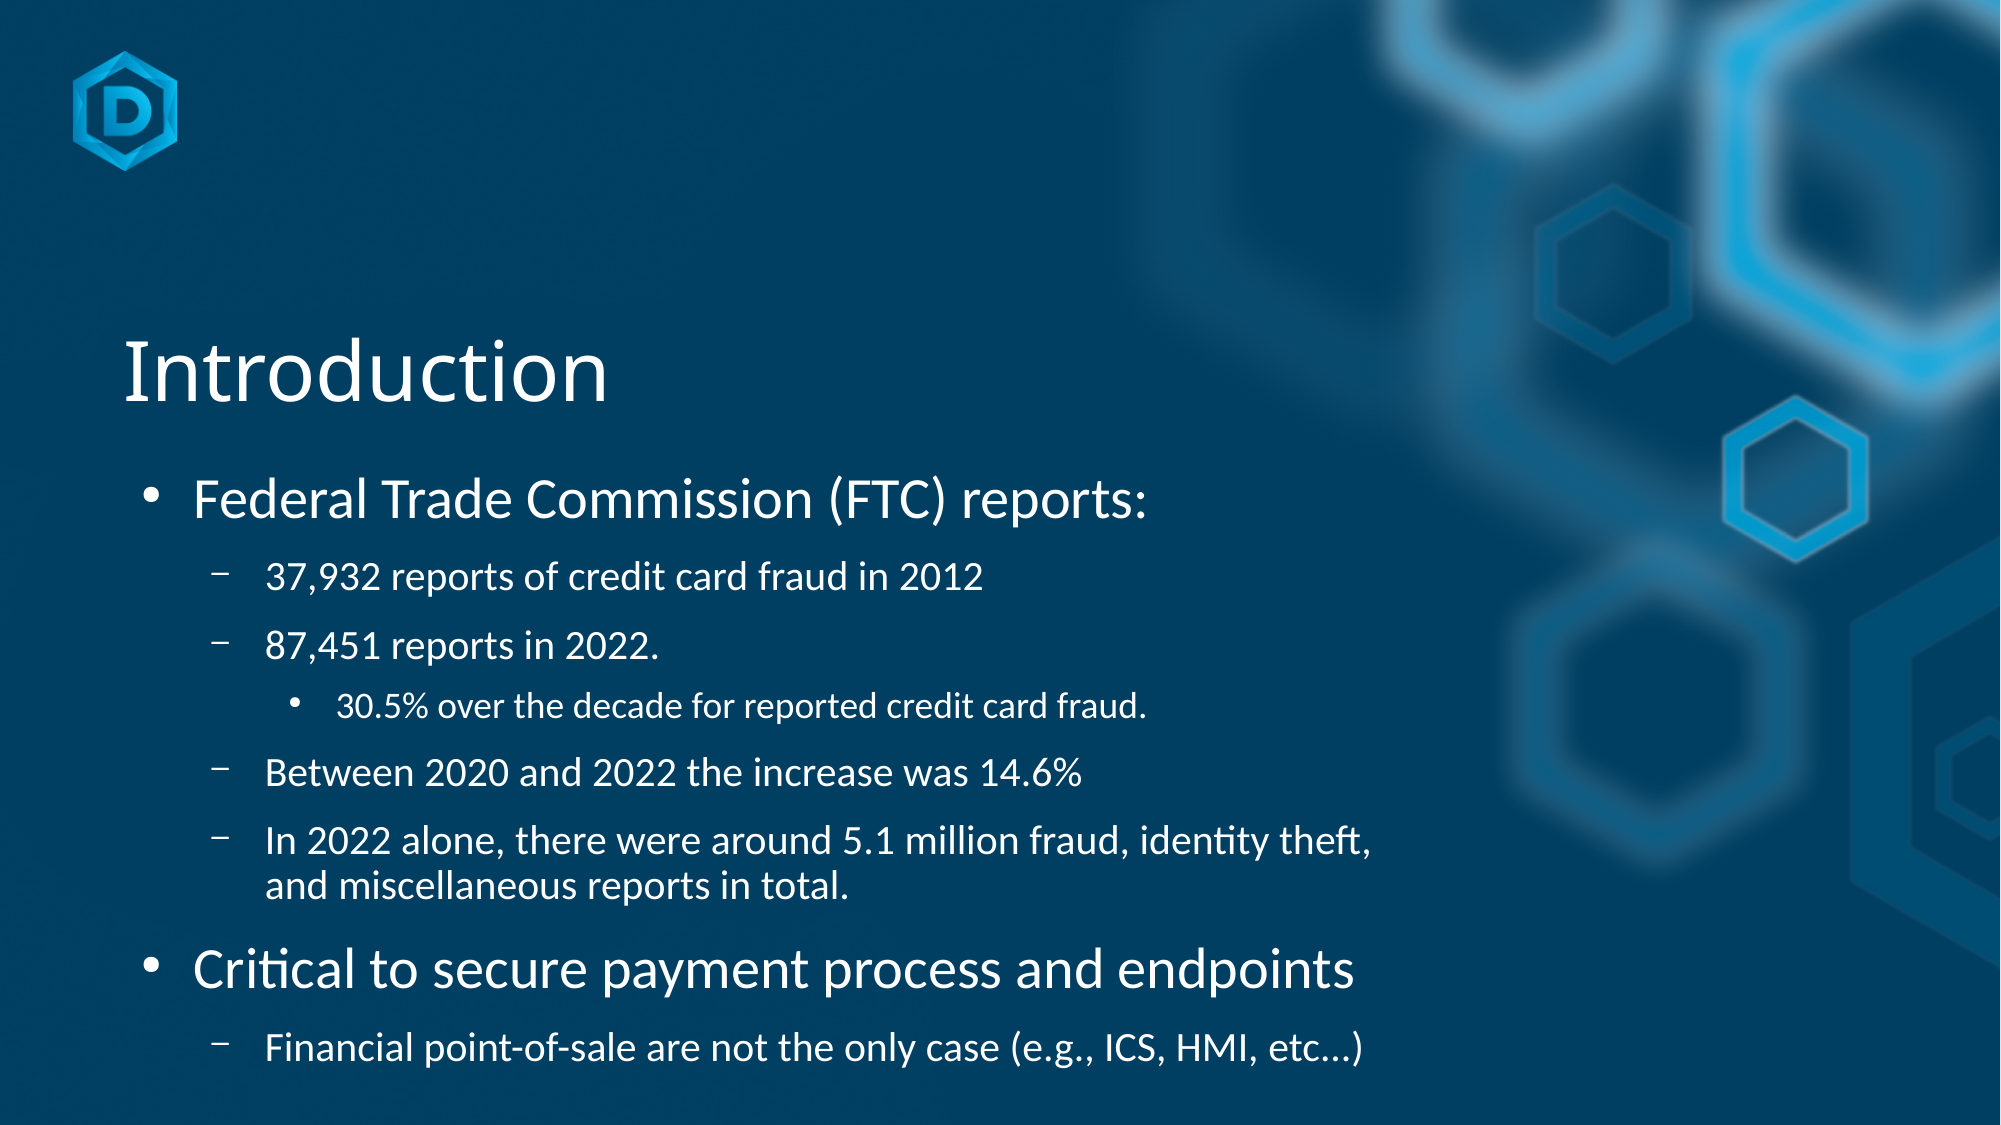

# Introduction
Federal Trade Commission (FTC) reports:
37,932 reports of credit card fraud in 2012
87,451 reports in 2022.
30.5% over the decade for reported credit card fraud.
Between 2020 and 2022 the increase was 14.6%
In 2022 alone, there were around 5.1 million fraud, identity theft, and miscellaneous reports in total.
Critical to secure payment process and endpoints
Financial point-of-sale are not the only case (e.g., ICS, HMI, etc...)